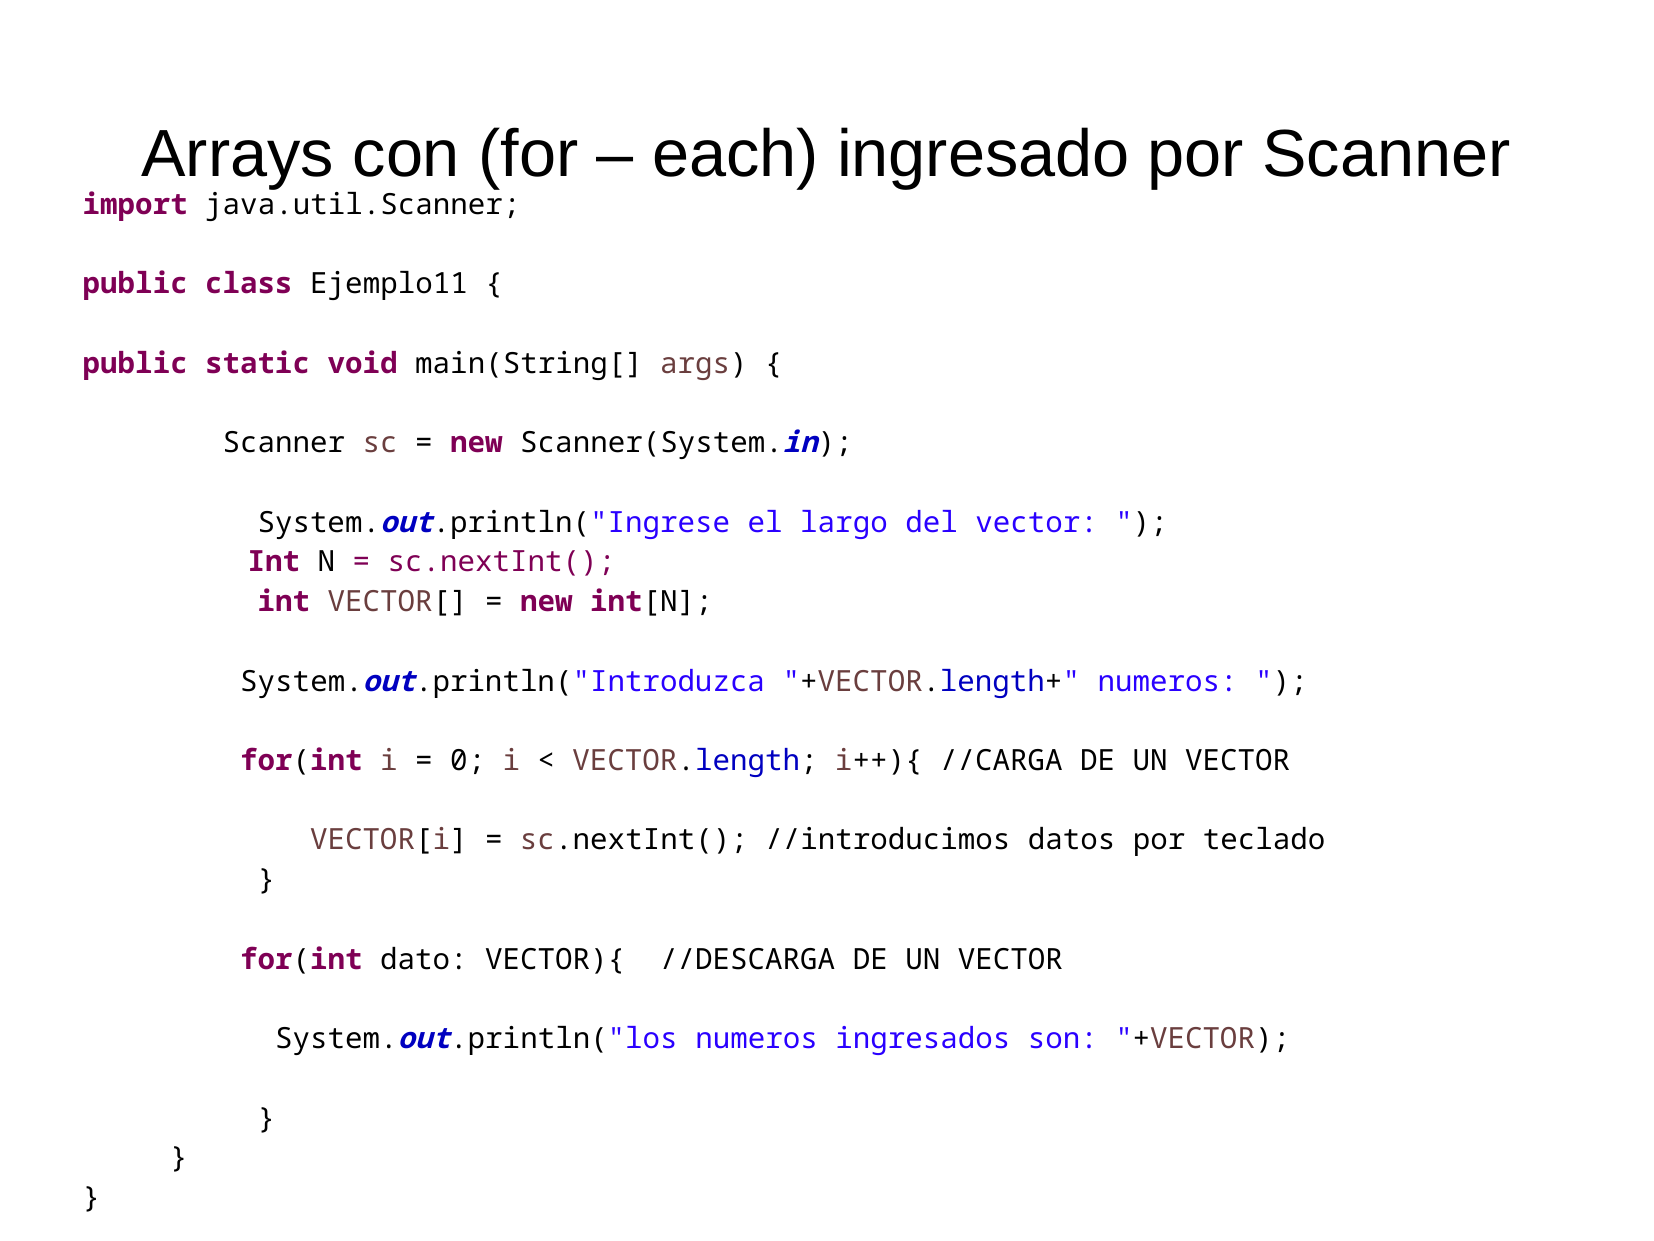

# Arrays con (for – each) ingresado por Scanner
import java.util.Scanner;
public class Ejemplo11 {
public static void main(String[] args) {
 Scanner sc = new Scanner(System.in);
 System.out.println("Ingrese el largo del vector: ");
		 Int N = sc.nextInt();
 int VECTOR[] = new int[N];
 System.out.println("Introduzca "+VECTOR.length+" numeros: ");
 for(int i = 0; i < VECTOR.length; i++){ //CARGA DE UN VECTOR
 VECTOR[i] = sc.nextInt(); //introducimos datos por teclado
 }
 for(int dato: VECTOR){ //DESCARGA DE UN VECTOR
 System.out.println("los numeros ingresados son: "+VECTOR);
 }
 }
}